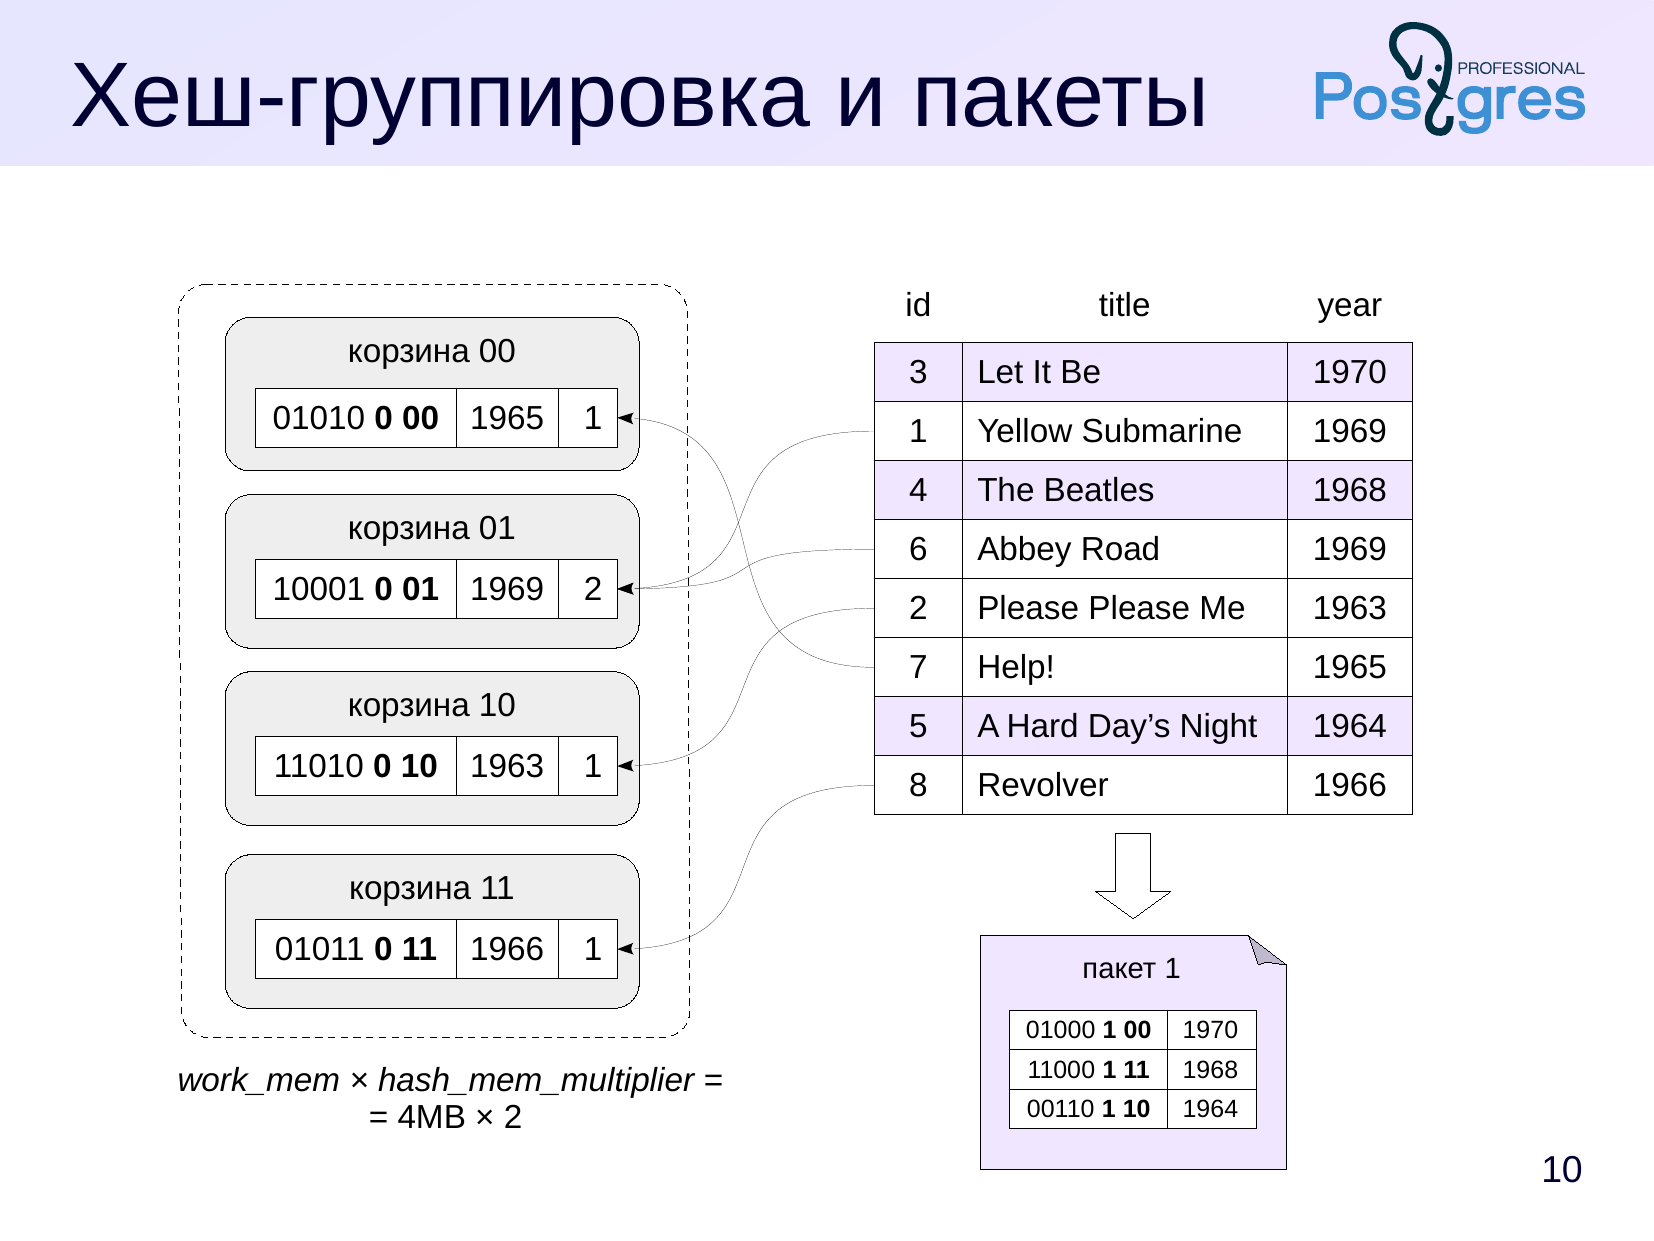

# Хеш-группировка и пакеты
id
title
year
корзина 00
3
Let It Be
1970
01010 0 00
1965
1
1
Yellow Submarine
1969
4
The Beatles
1968
корзина 01
6
Abbey Road
1969
10001 0 01
1969
2
2
Please Please Me
1963
7
Help!
1965
корзина 10
5
A Hard Day’s Night
1964
11010 0 10
1963
1
8
Revolver
1966
корзина 11
01011 0 11
1966
1
пакет 1
01000 1 00
1970
11000 1 11
1968
work_mem × hash_mem_multiplier =
= 4MB × 2
00110 1 10
1964